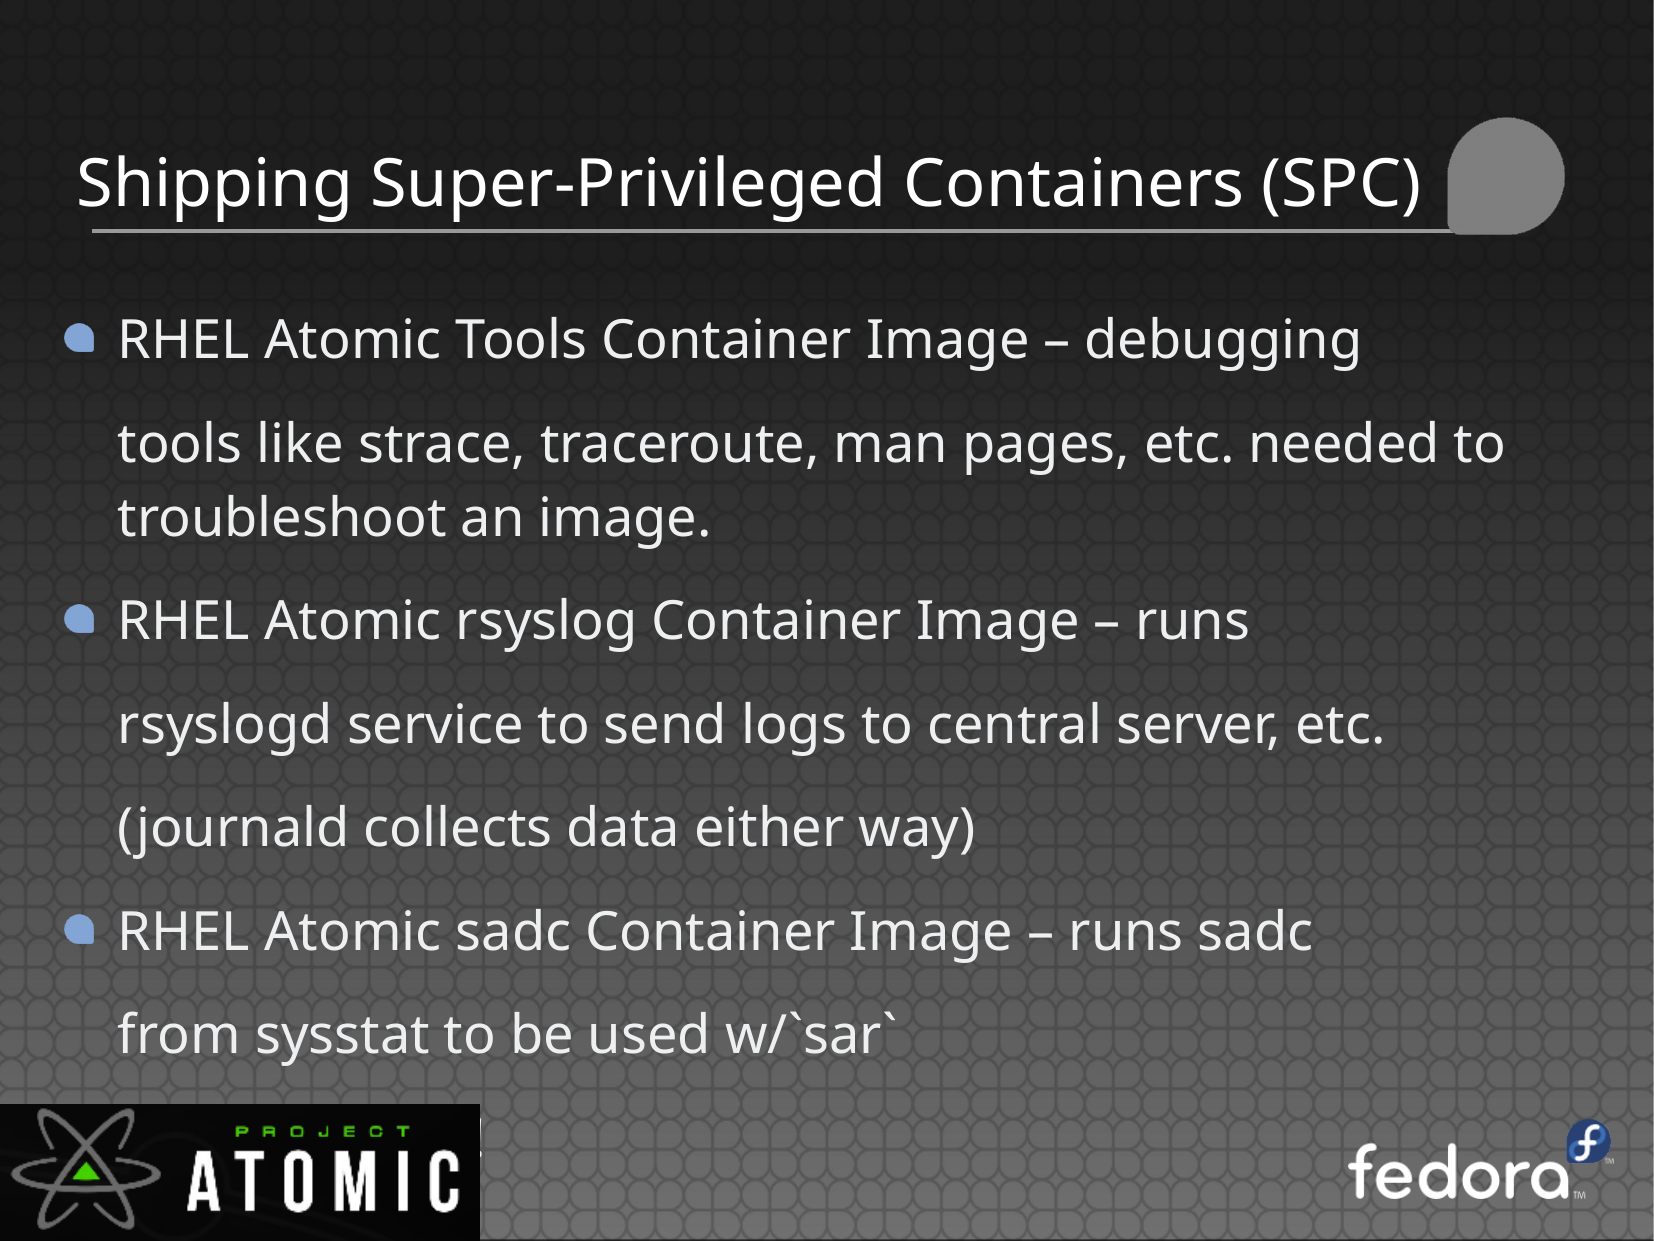

# Shipping Super-Privileged Containers (SPC)
RHEL Atomic Tools Container Image – debugging
tools like strace, traceroute, man pages, etc. needed to troubleshoot an image.
RHEL Atomic rsyslog Container Image – runs
rsyslogd service to send logs to central server, etc.
(journald collects data either way)
RHEL Atomic sadc Container Image – runs sadc
from sysstat to be used w/`sar`
More to come!